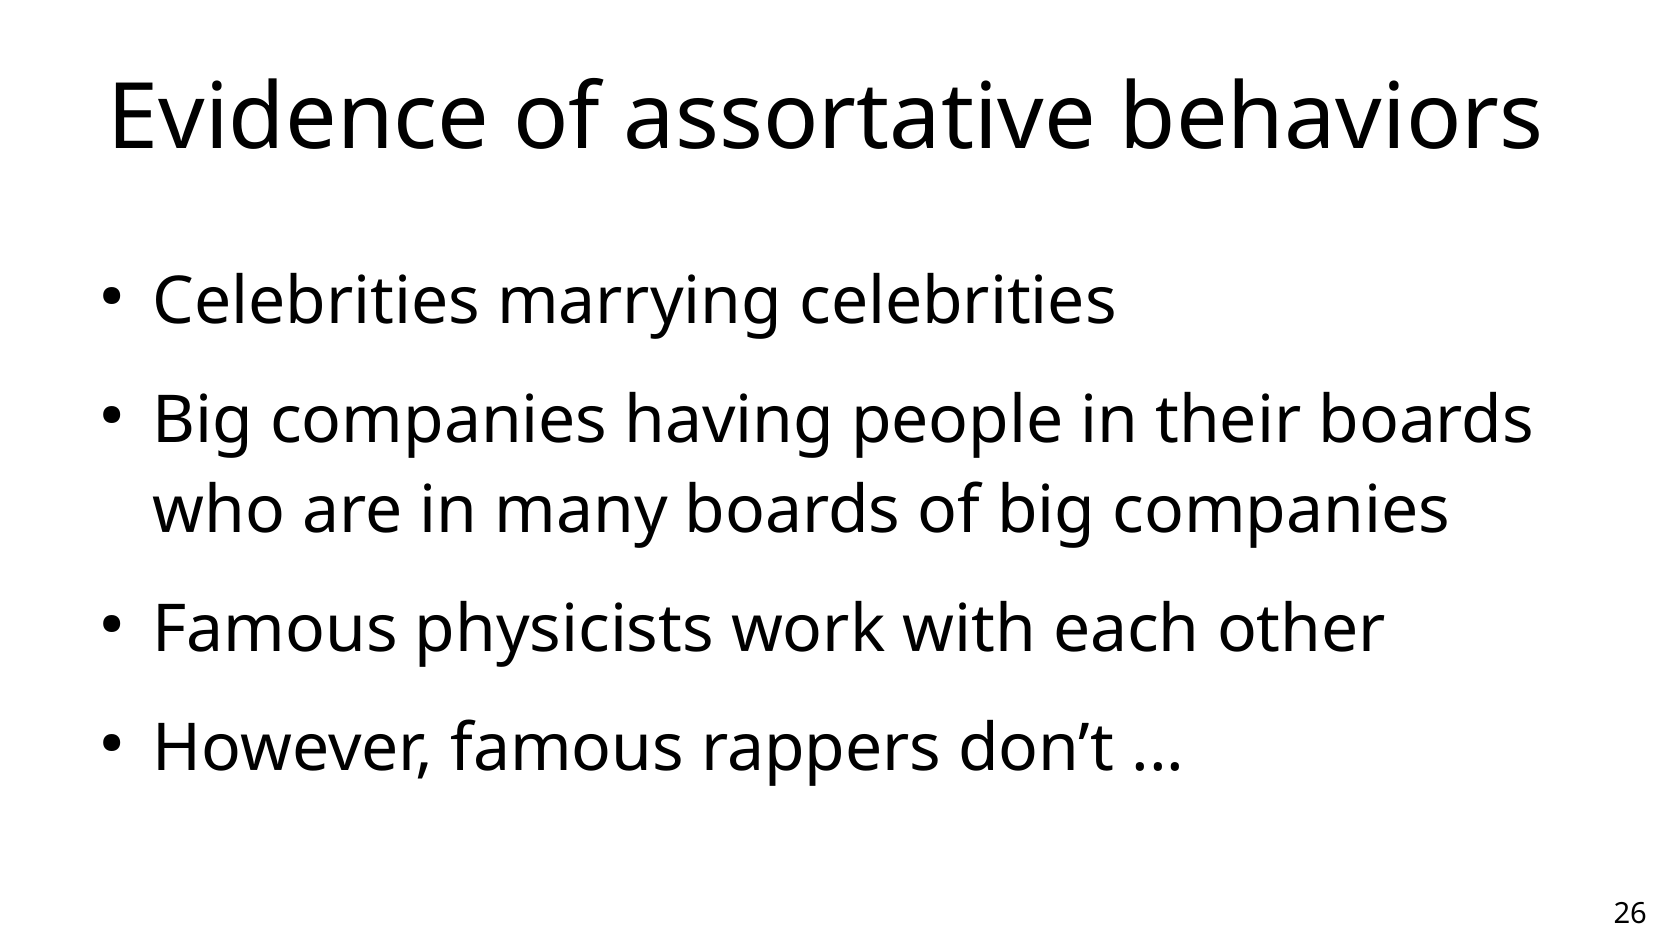

# Evidence of assortative behaviors
Celebrities marrying celebrities
Big companies having people in their boards who are in many boards of big companies
Famous physicists work with each other
However, famous rappers don’t ...
26